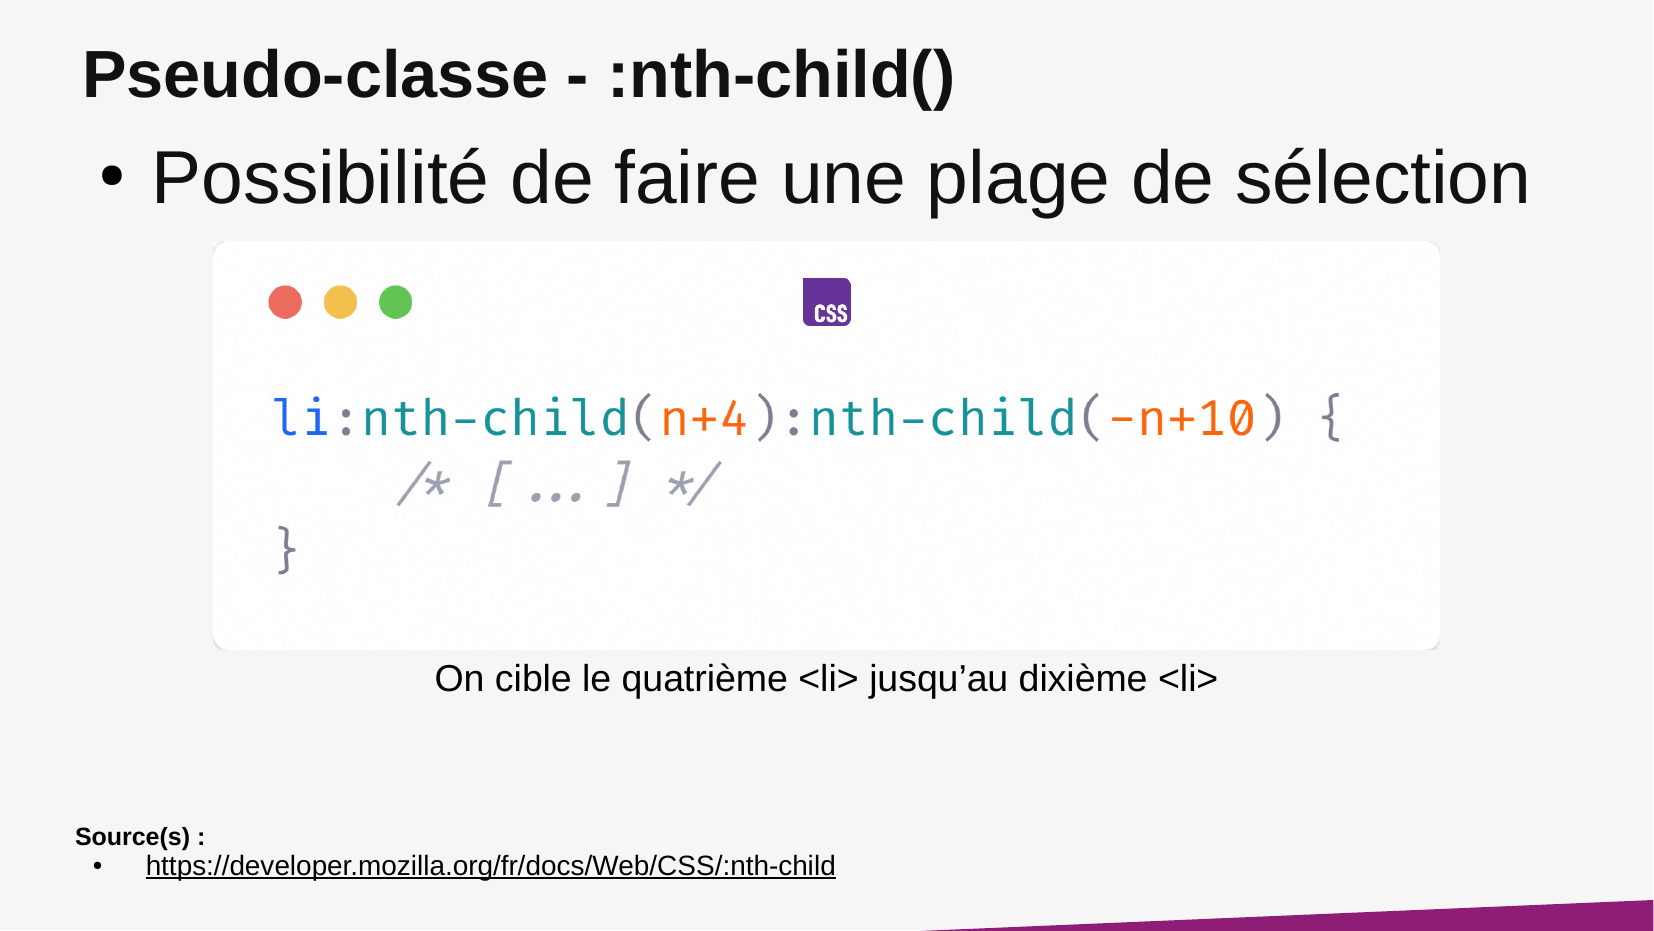

# Pseudo-classe - :nth-child()
Possibilité de faire une plage de sélection
On cible le quatrième <li> jusqu’au dixième <li>
Source(s) :
https://developer.mozilla.org/fr/docs/Web/CSS/:nth-child